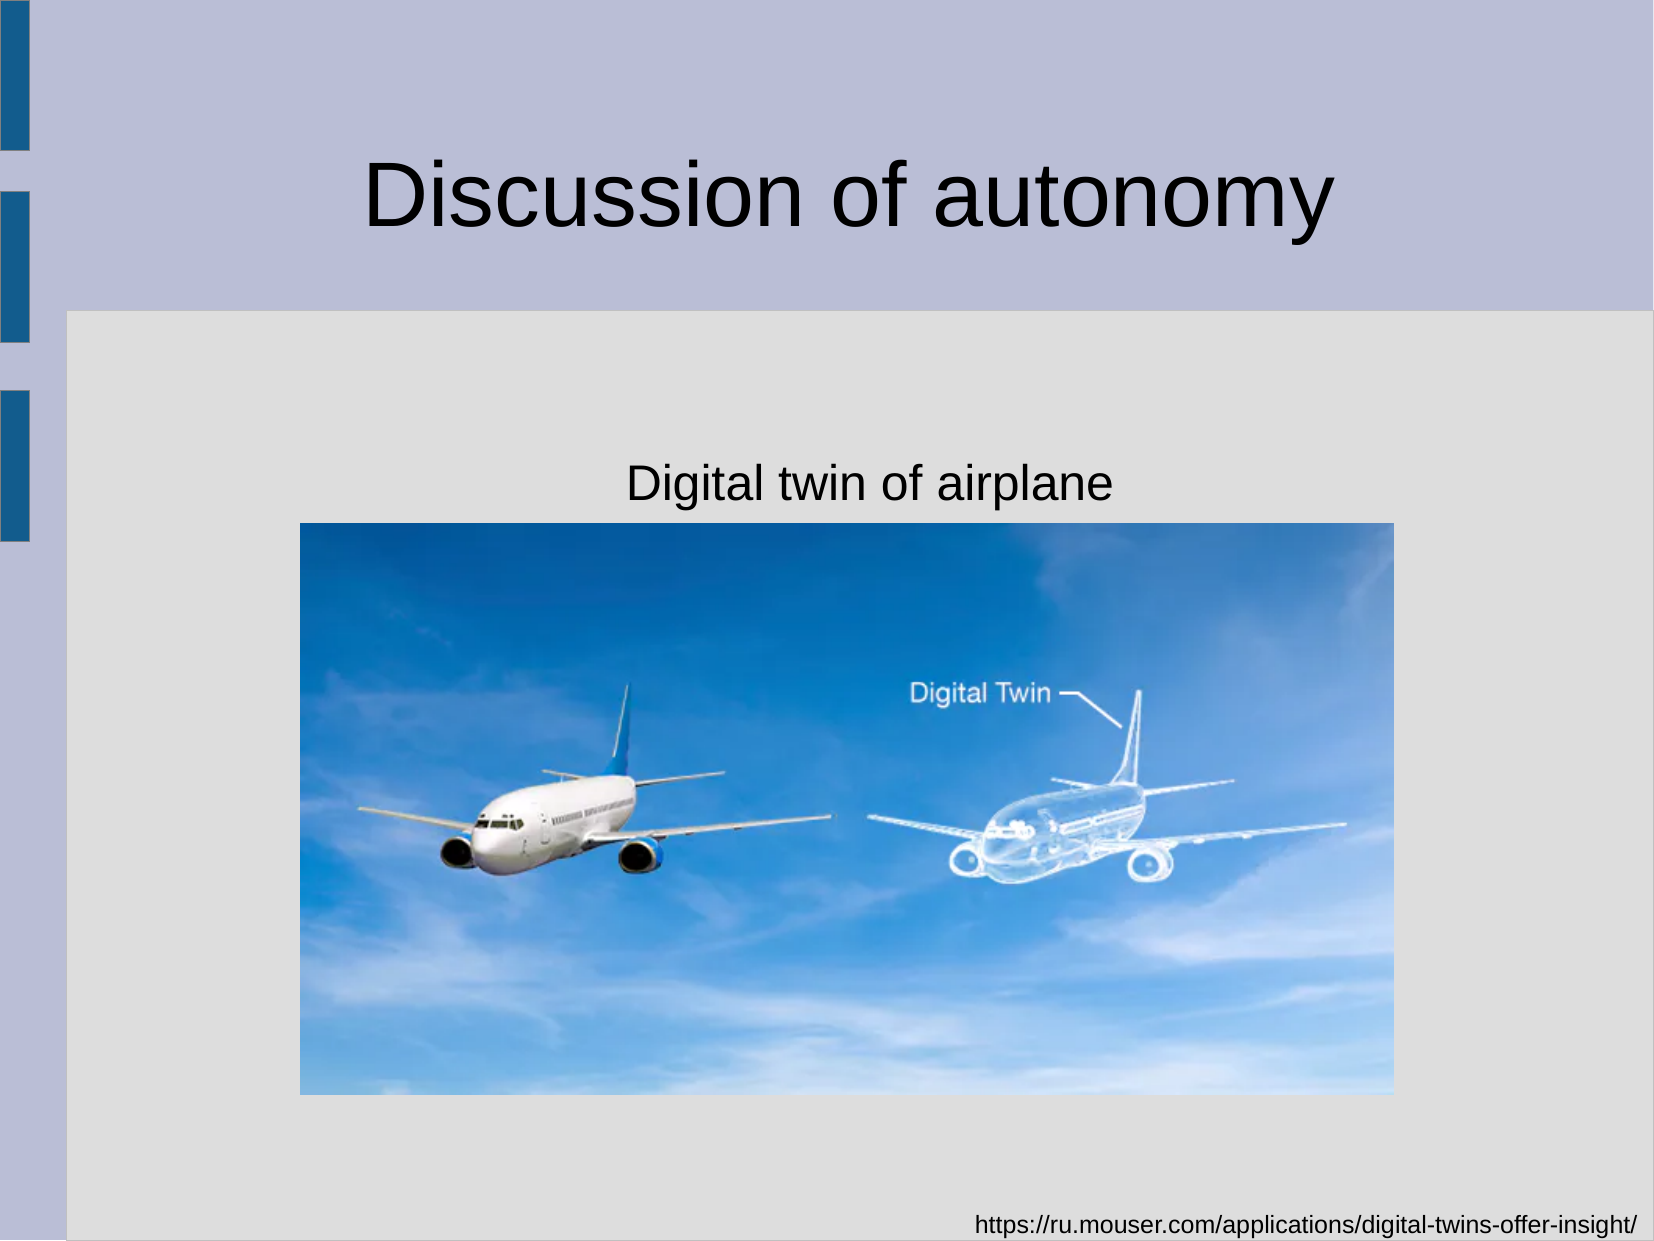

# Discussion of autonomy
Digital twin of airplane
https://ru.mouser.com/applications/digital-twins-offer-insight/